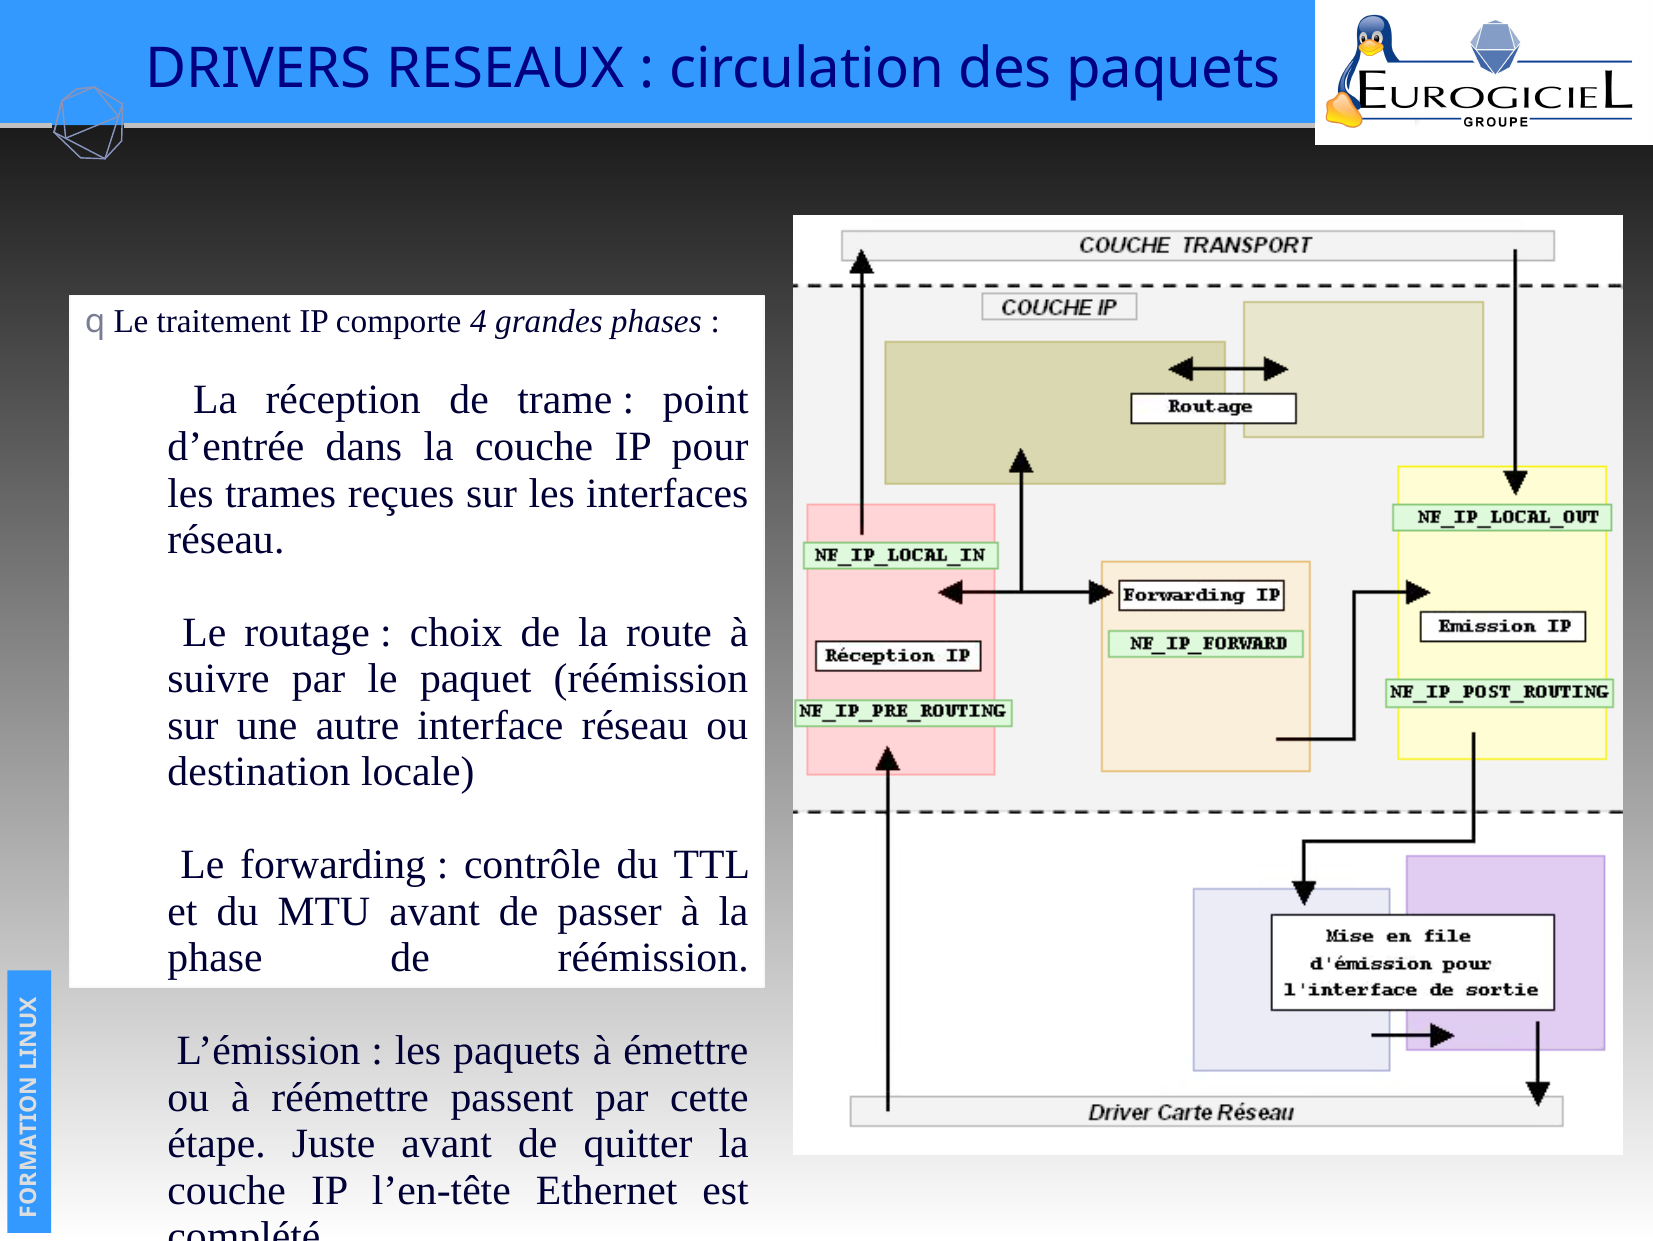

# DRIVERS RESEAUX : circulation des paquets
 Le traitement IP comporte 4 grandes phases :
 La réception de trame : point d’entrée dans la couche IP pour les trames reçues sur les interfaces réseau.
 Le routage : choix de la route à suivre par le paquet (réémission sur une autre interface réseau ou destination locale)
 Le forwarding : contrôle du TTL et du MTU avant de passer à la phase de réémission.
 L’émission : les paquets à émettre ou à réémettre passent par cette étape. Juste avant de quitter la couche IP l’en-tête Ethernet est complété.